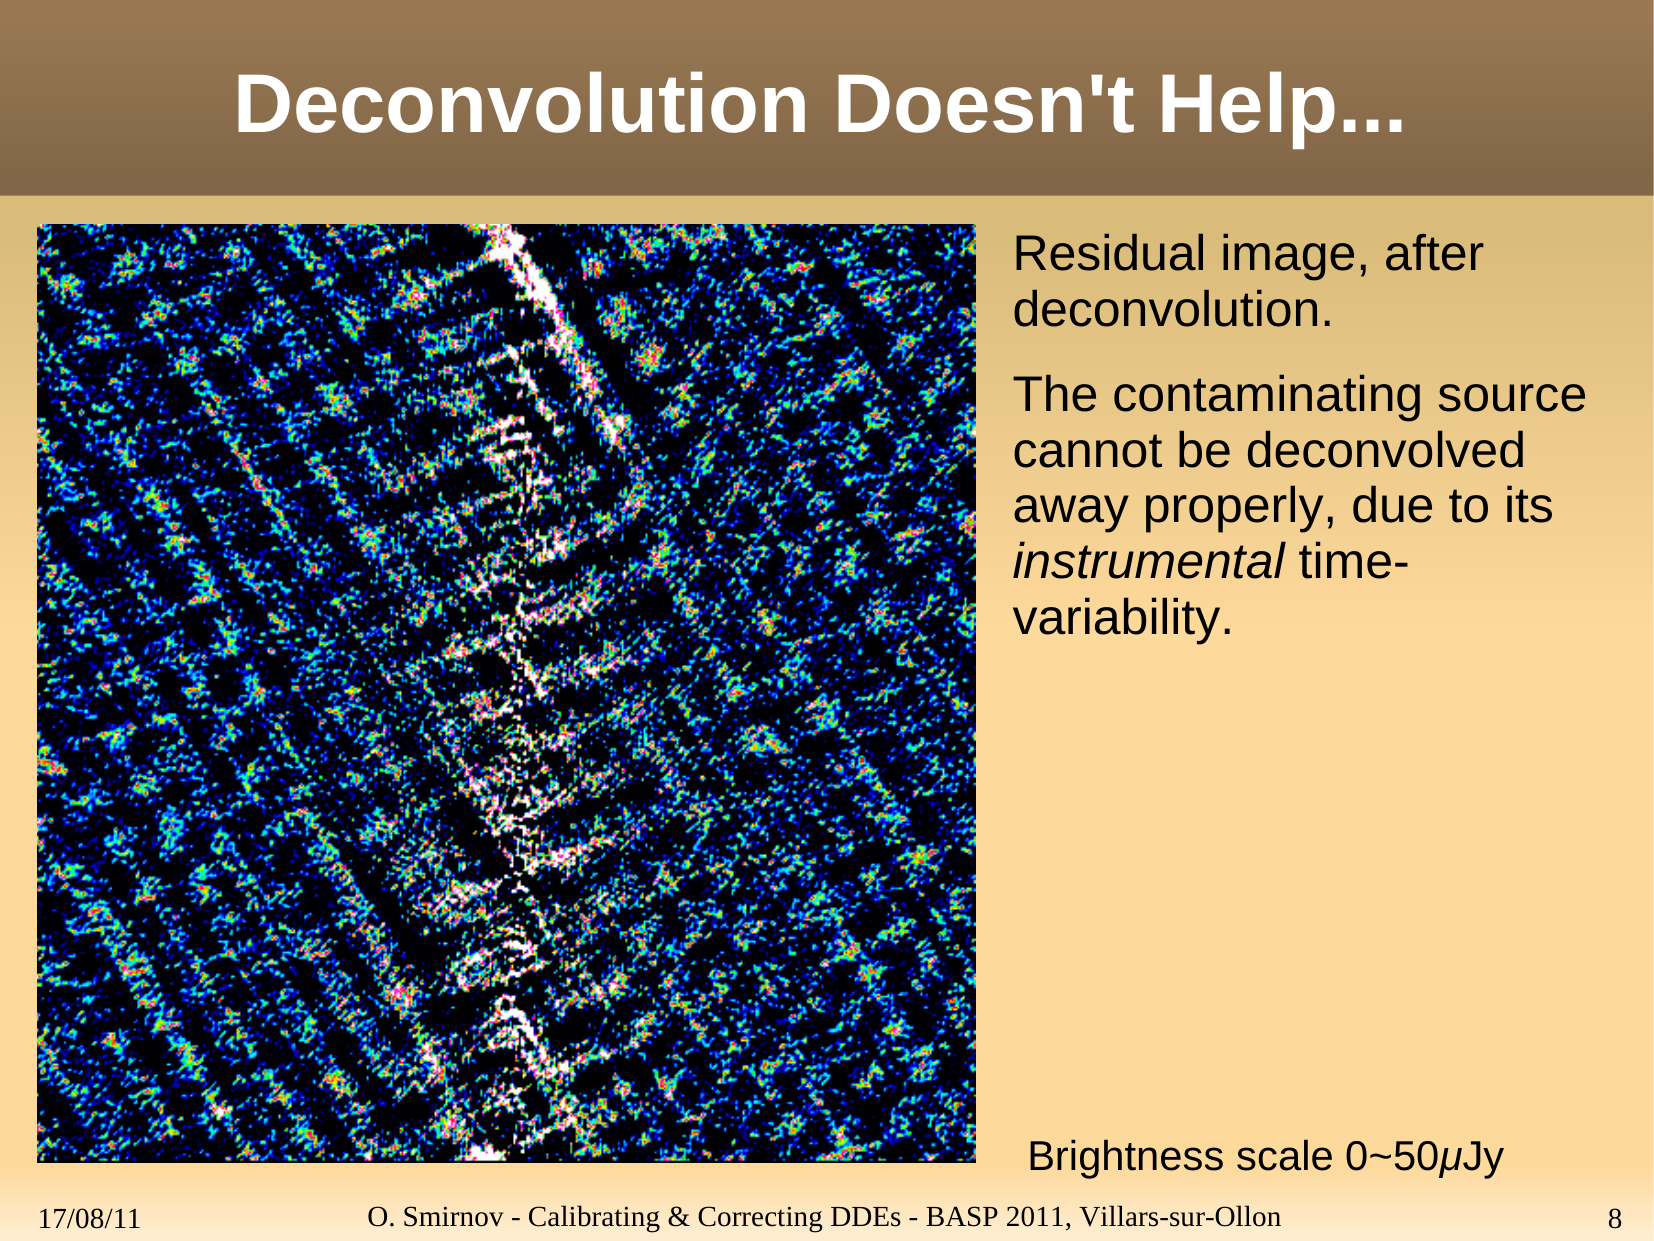

# Deconvolution Doesn't Help...
Residual image, after deconvolution.
The contaminating source cannot be deconvolved away properly, due to its instrumental time-variability.
Brightness scale 0~50μJy
O. Smirnov - Calibrating & Correcting DDEs - BASP 2011, Villars-sur-Ollon
17/08/11
8